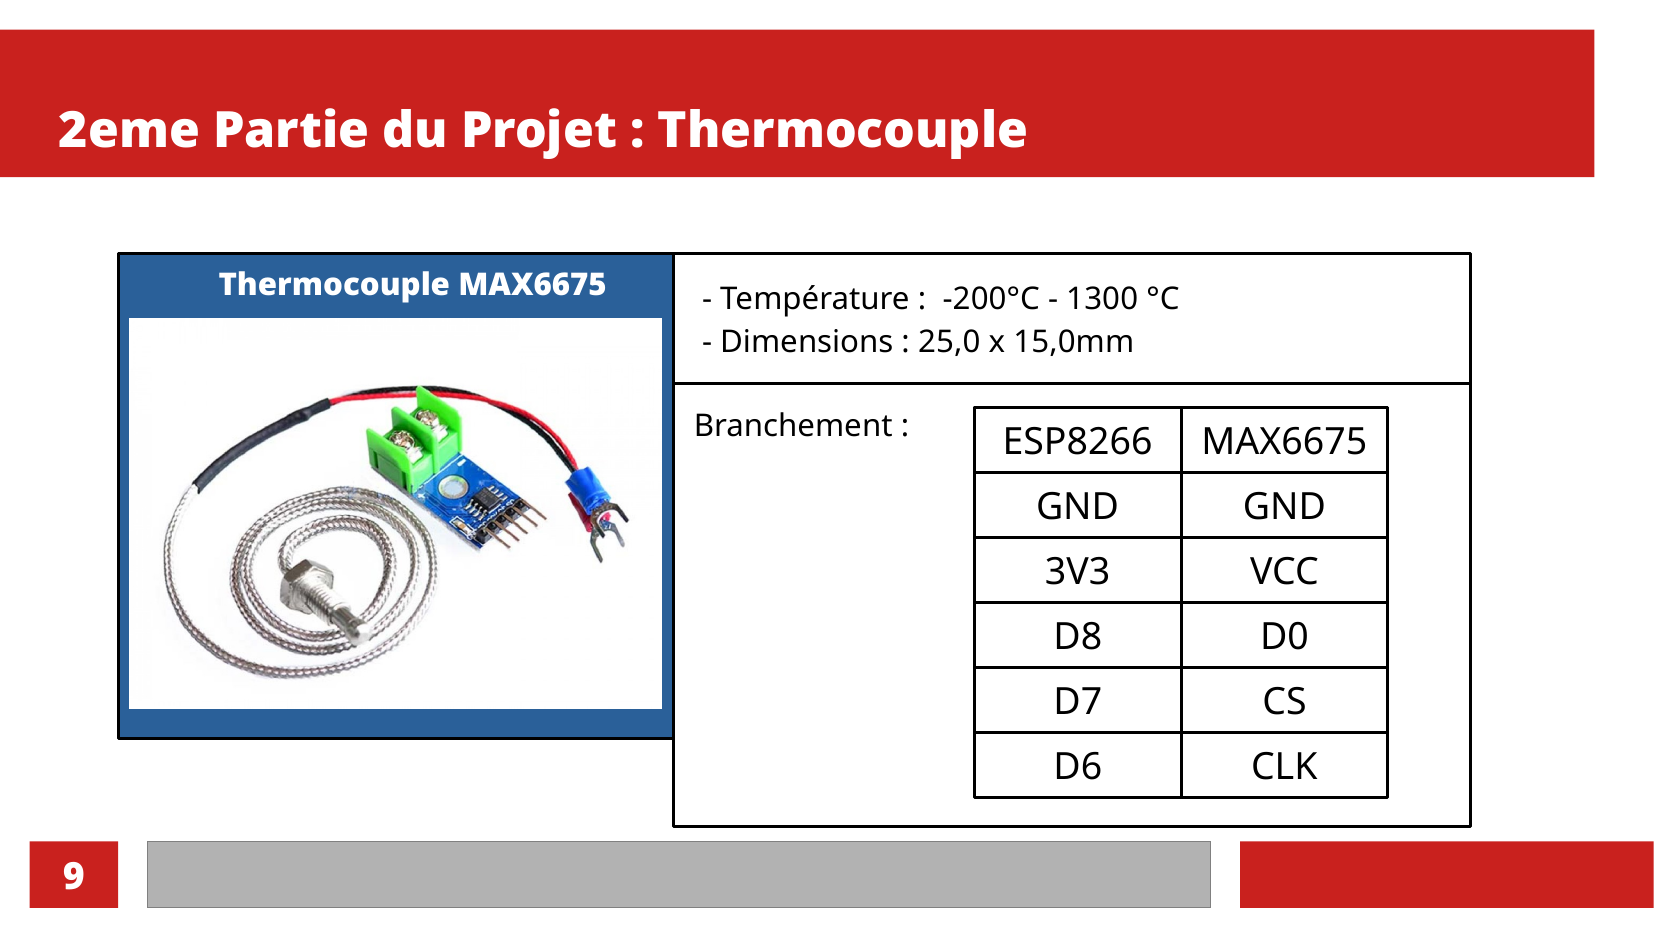

# 2eme Partie du Projet : Thermocouple
Thermocouple MAX6675
 - Température : -200°C - 1300 °C
 - Dimensions : 25,0 x 15,0mm
Branchement :
ESP8266
MAX6675
GND
GND
3V3
VCC
D8
D0
D7
CS
D6
CLK
9